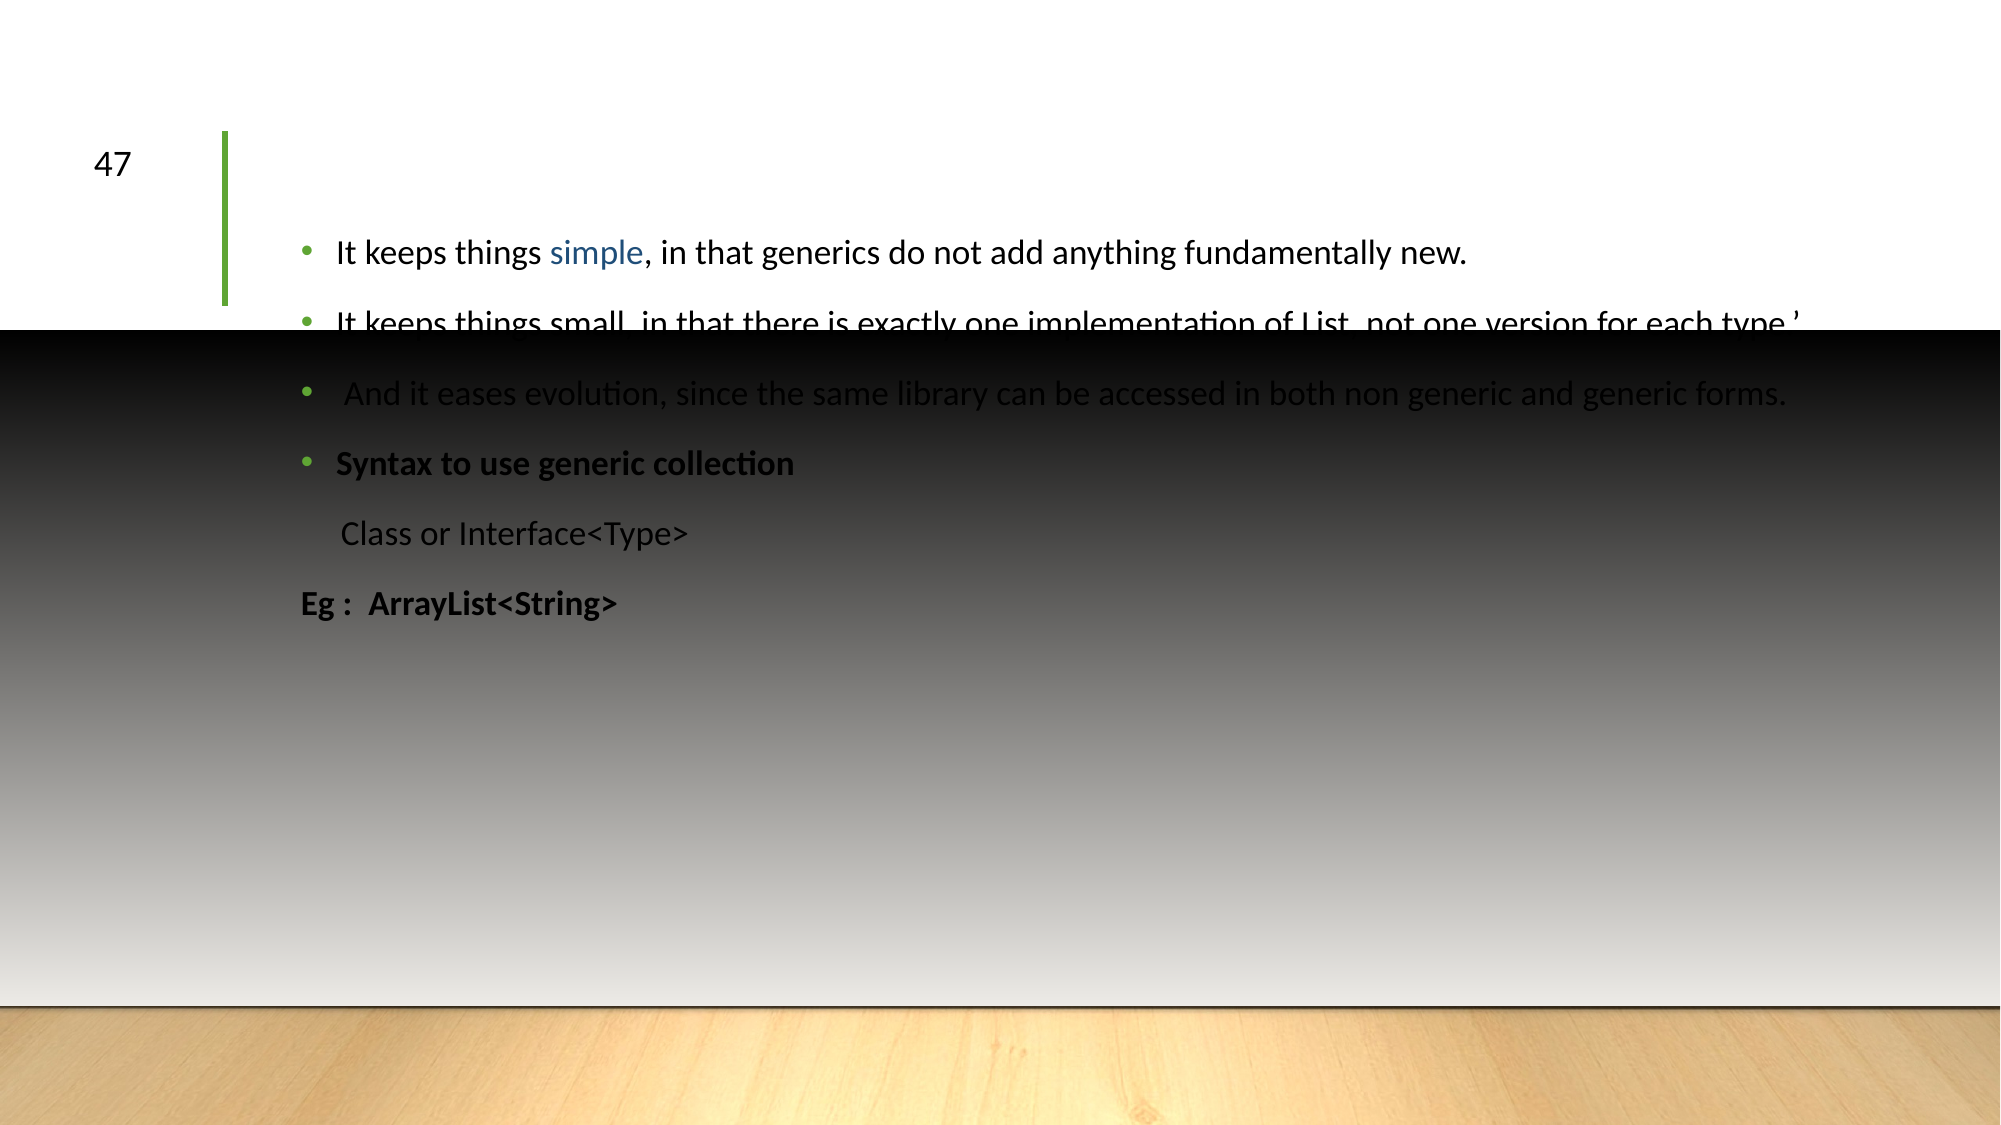

# It keeps things simple, in that generics do not add anything fundamentally new.
It keeps things small, in that there is exactly one implementation of List, not one version for each type.’
 And it eases evolution, since the same library can be accessed in both non generic and generic forms.
Syntax to use generic collection
 Class or Interface<Type>
Eg : ArrayList<String>